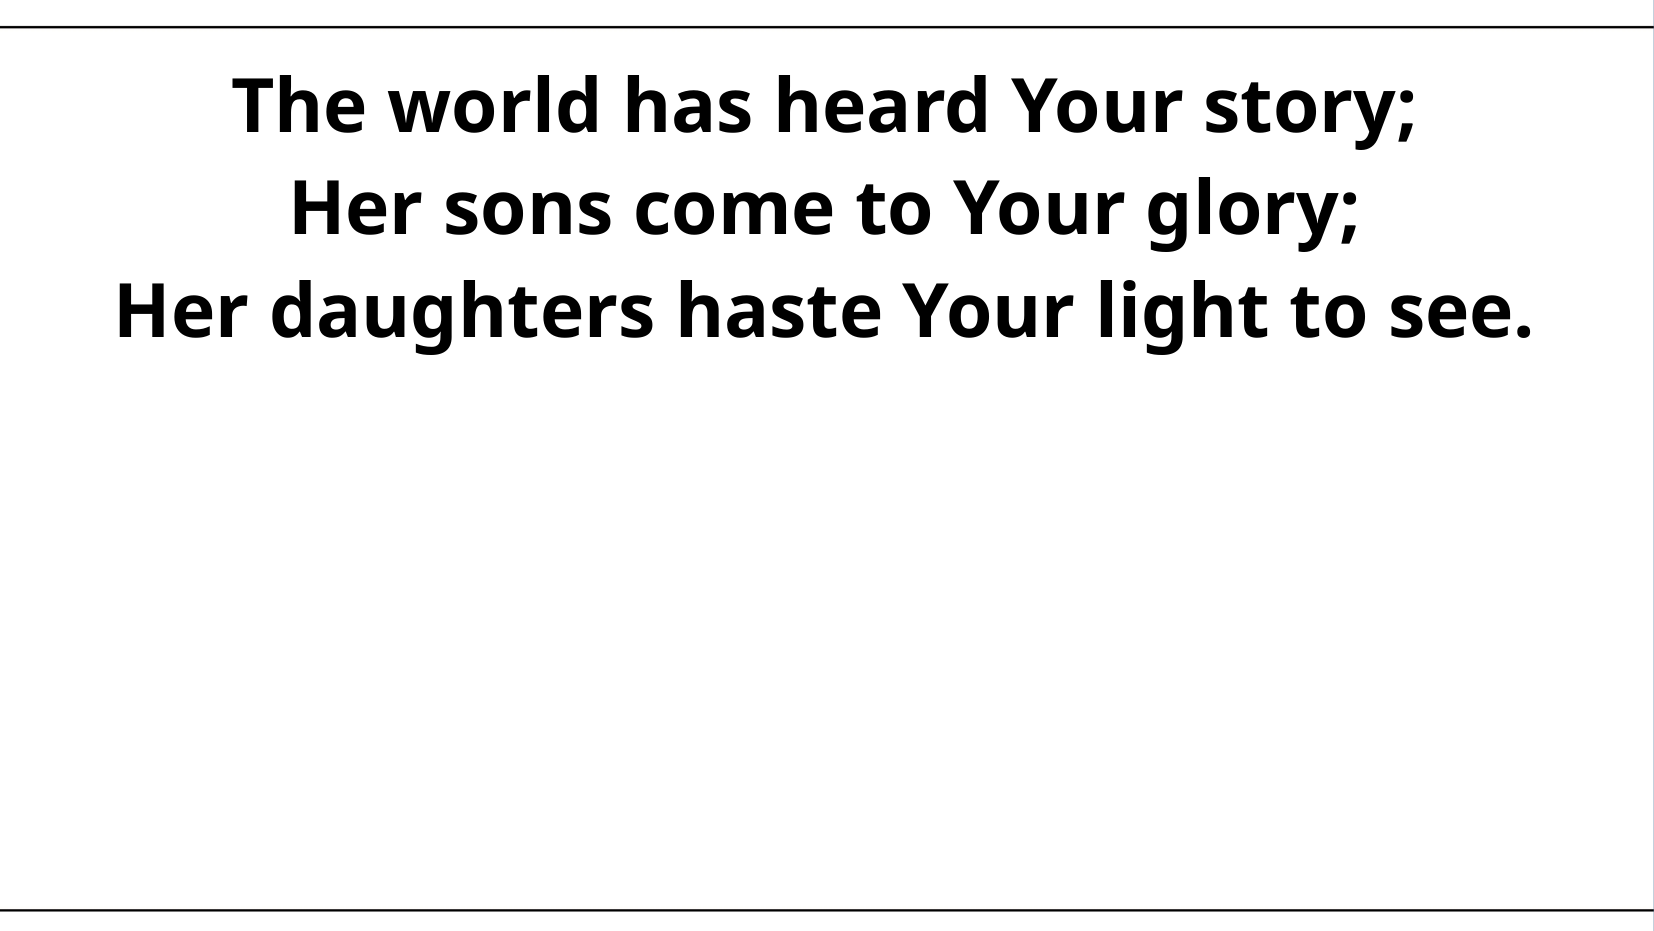

The world has heard Your story;
Her sons come to Your glory;
Her daughters haste Your light to see.